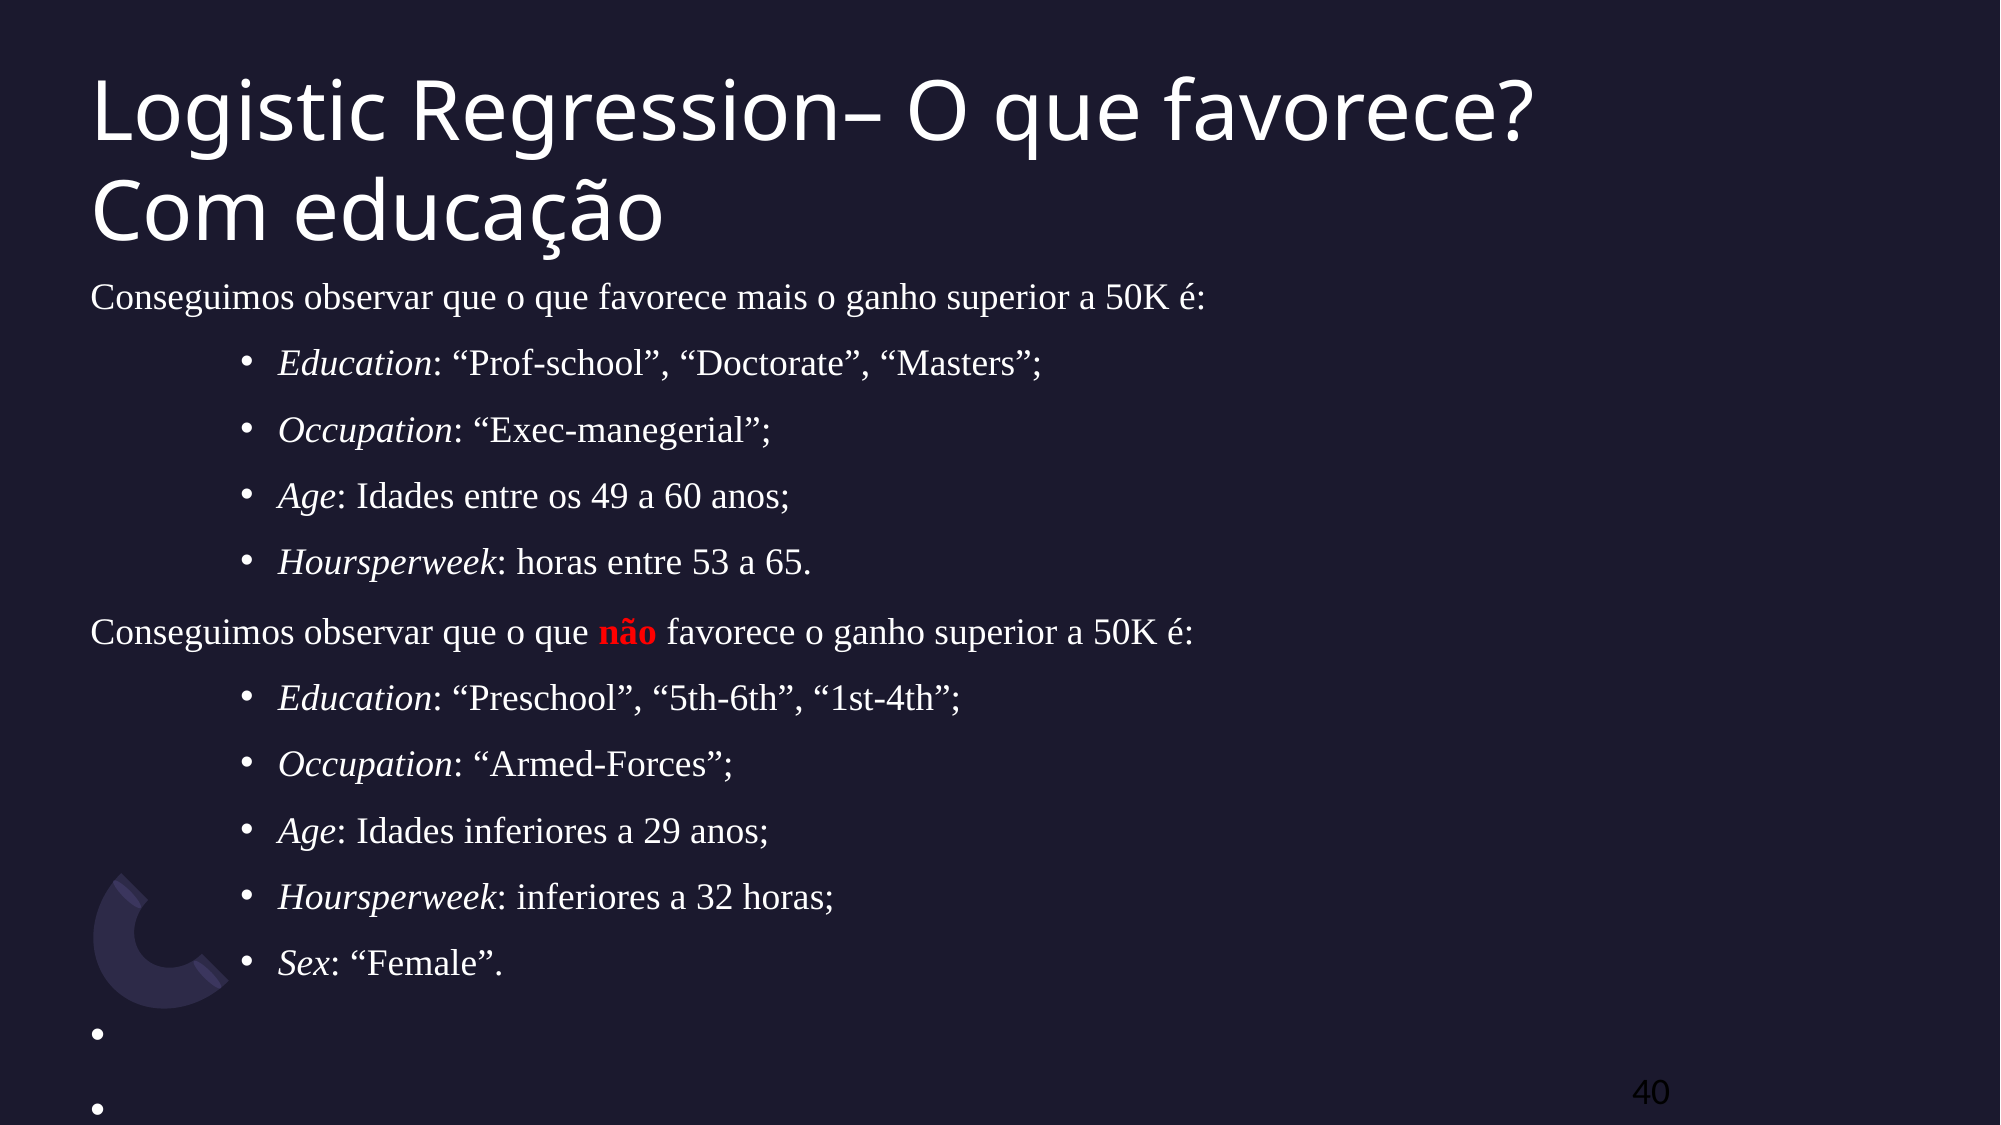

# Logistic Regression– O que favorece? Com educação
Conseguimos observar que o que favorece mais o ganho superior a 50K é:
Education: “Prof-school”, “Doctorate”, “Masters”;
Occupation: “Exec-manegerial”;
Age: Idades entre os 49 a 60 anos;
Hoursperweek: horas entre 53 a 65.
Conseguimos observar que o que não favorece o ganho superior a 50K é:
Education: “Preschool”, “5th-6th”, “1st-4th”;
Occupation: “Armed-Forces”;
Age: Idades inferiores a 29 anos;
Hoursperweek: inferiores a 32 horas;
Sex: “Female”.